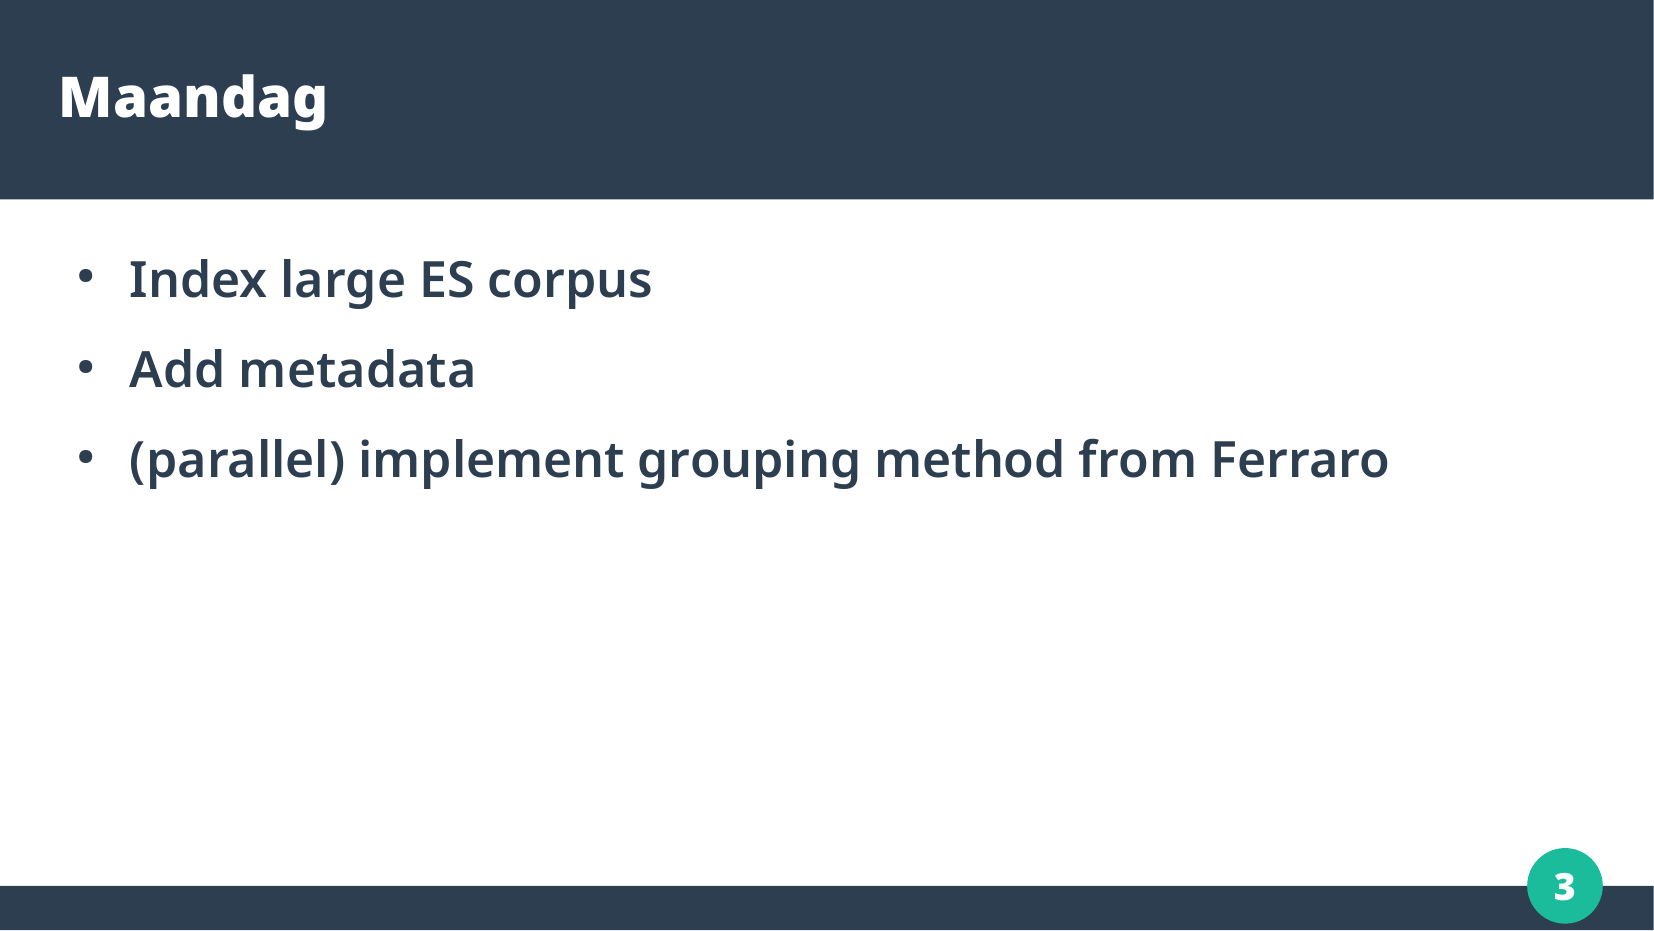

# Maandag
Index large ES corpus
Add metadata
(parallel) implement grouping method from Ferraro